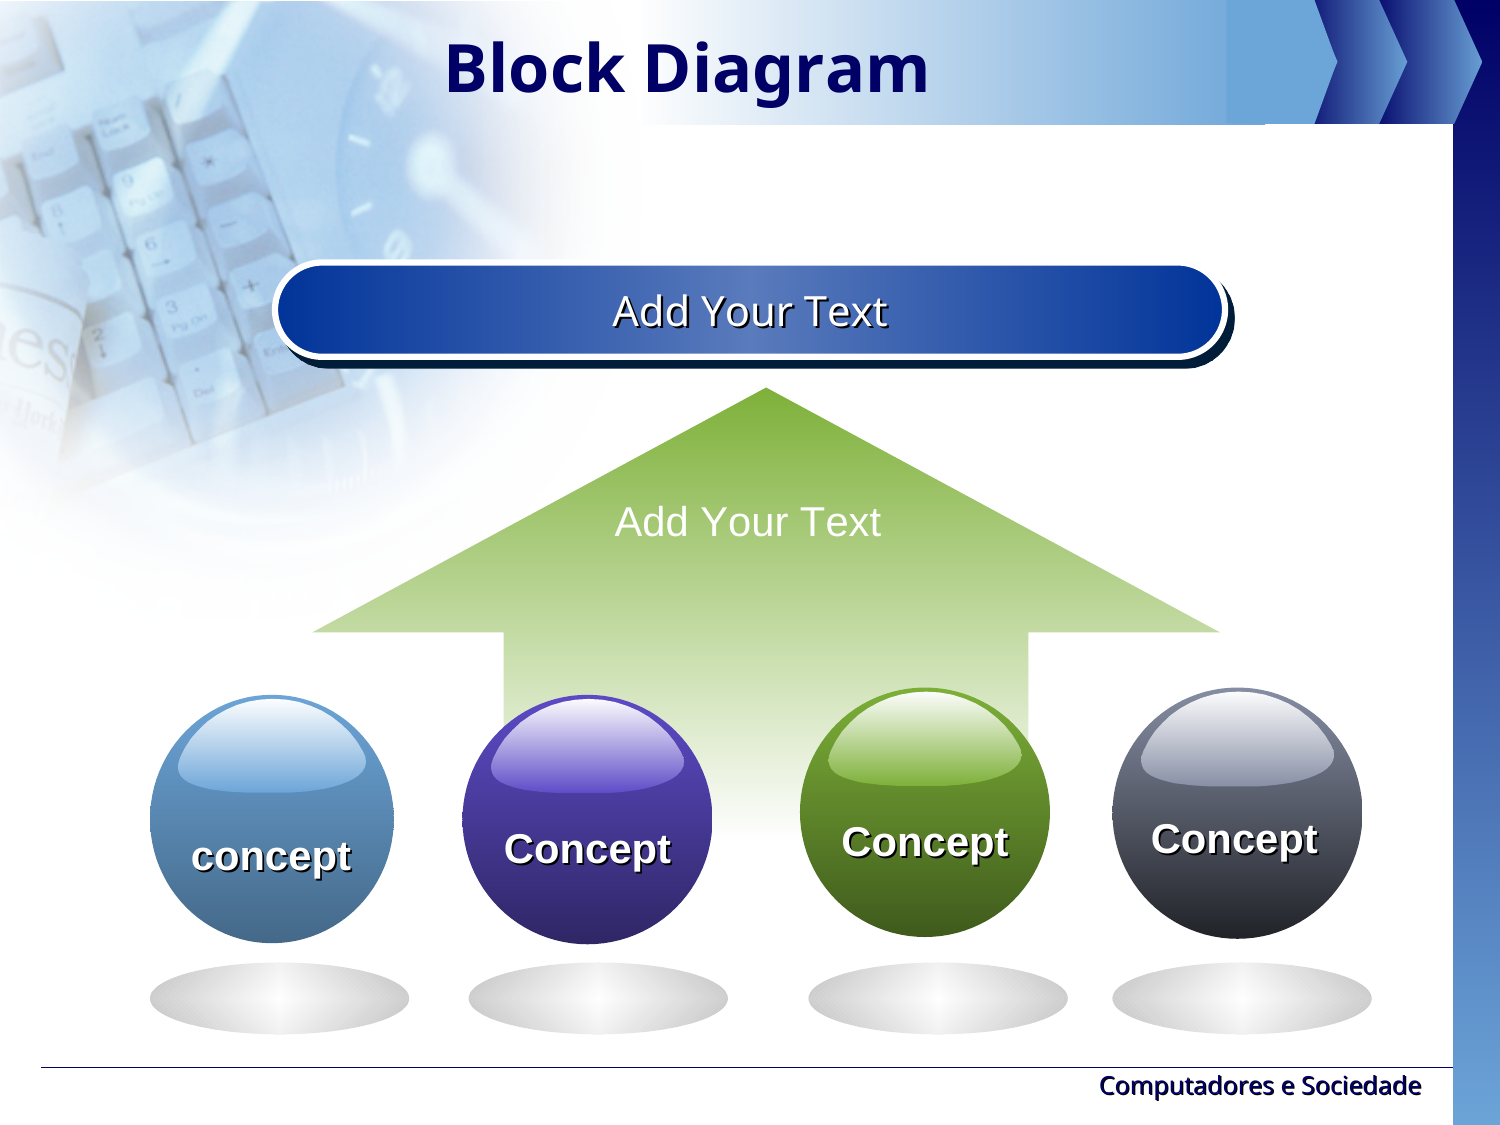

# Block Diagram
Add Your Text
Add Your Text
Concept
Concept
concept
Concept